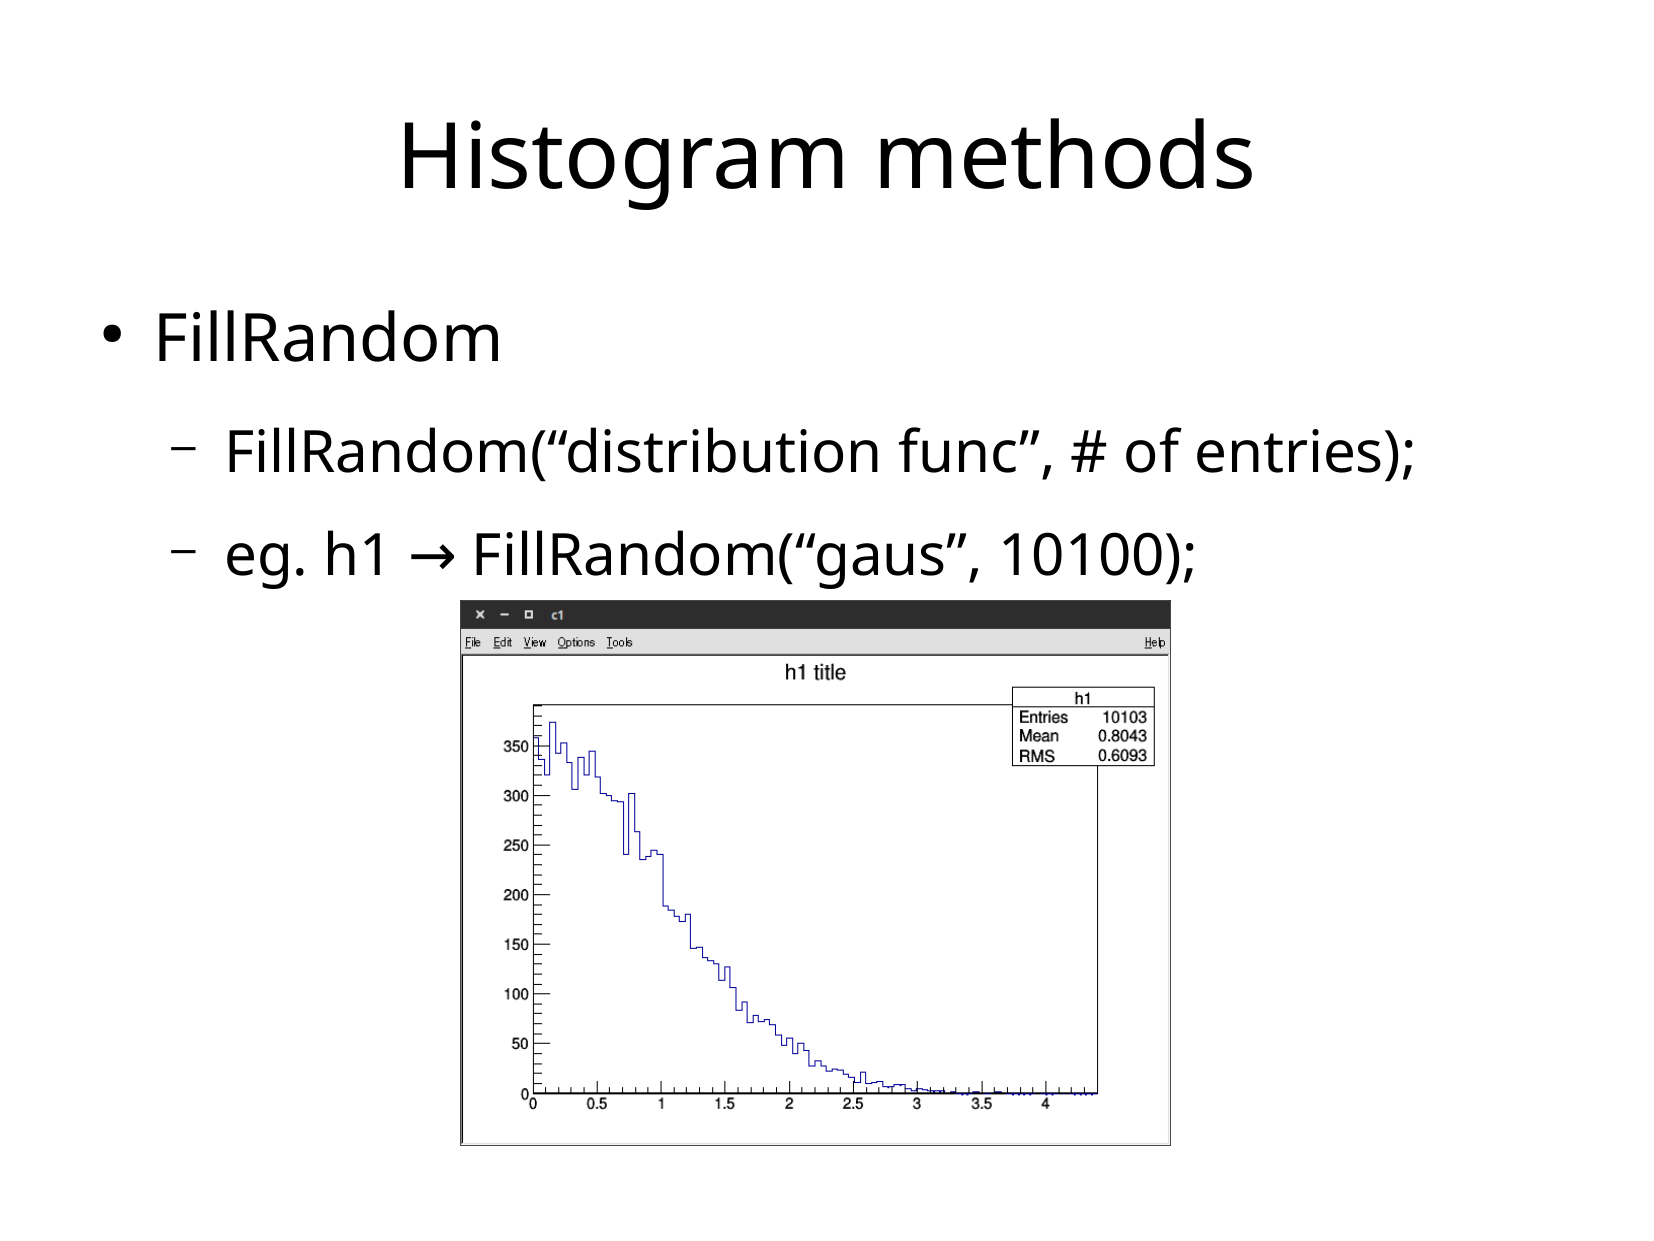

# Histogram methods
FillRandom
FillRandom(“distribution func”, # of entries);
eg. h1 → FillRandom(“gaus”, 10100);